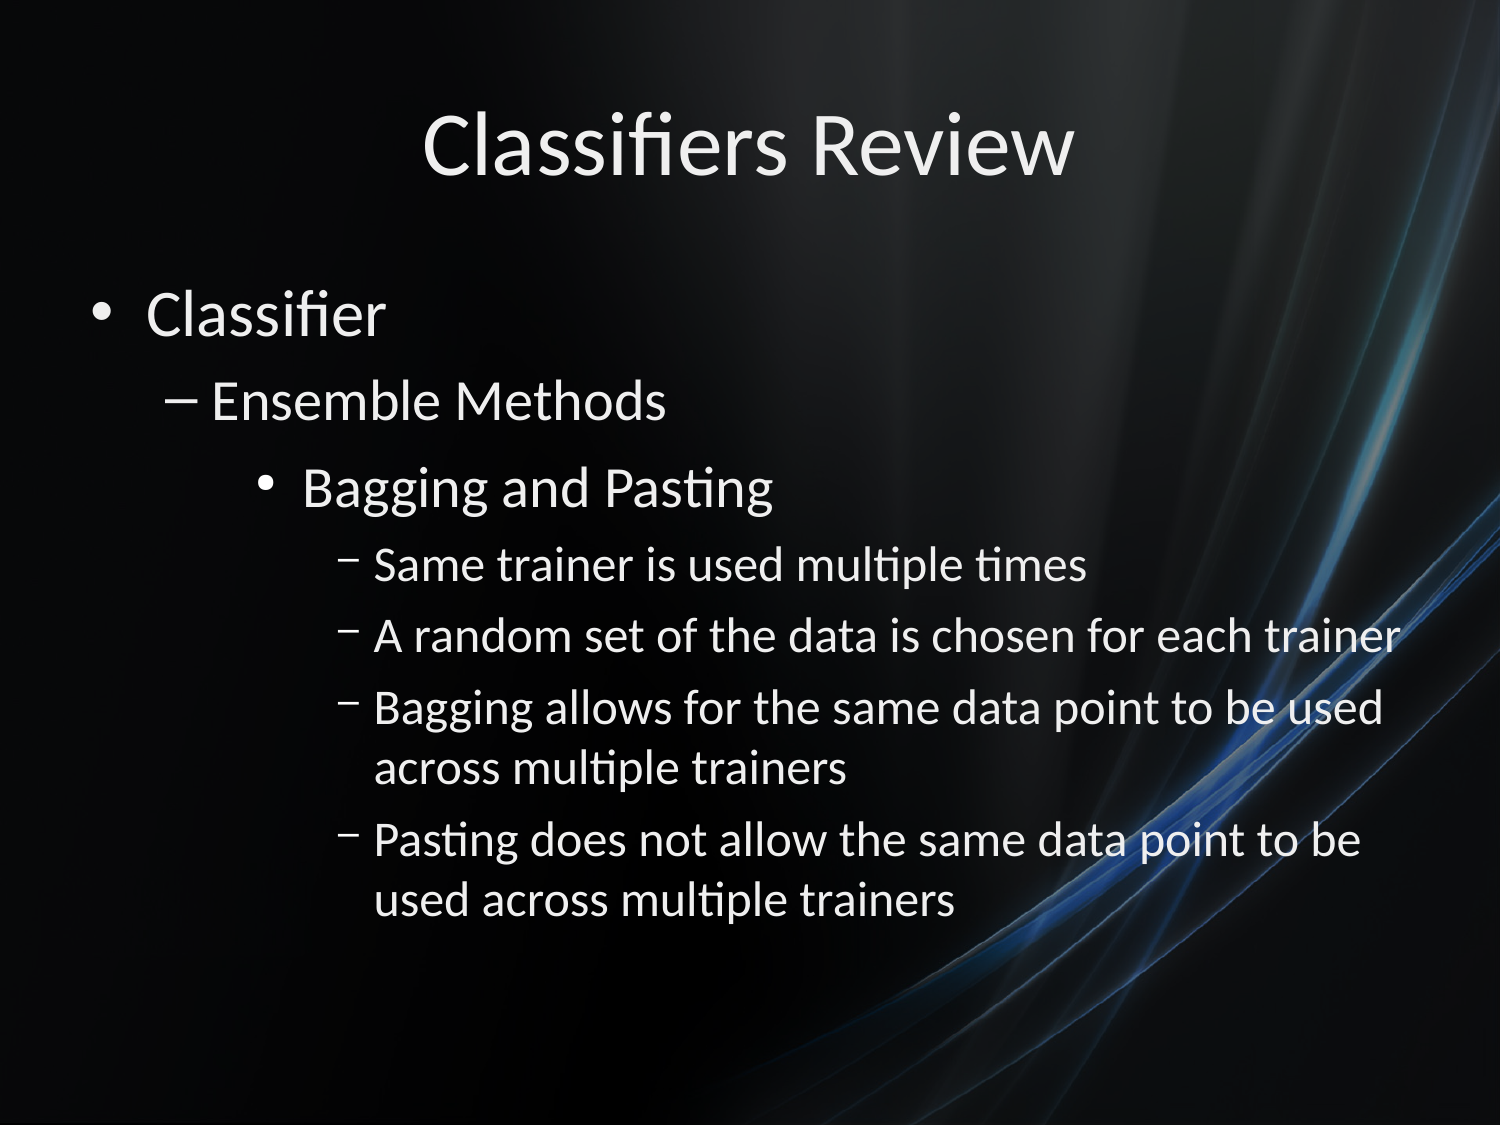

# Classifiers Review
Classifier
Ensemble Methods
Bagging and Pasting
Same trainer is used multiple times
A random set of the data is chosen for each trainer
Bagging allows for the same data point to be used across multiple trainers
Pasting does not allow the same data point to be used across multiple trainers